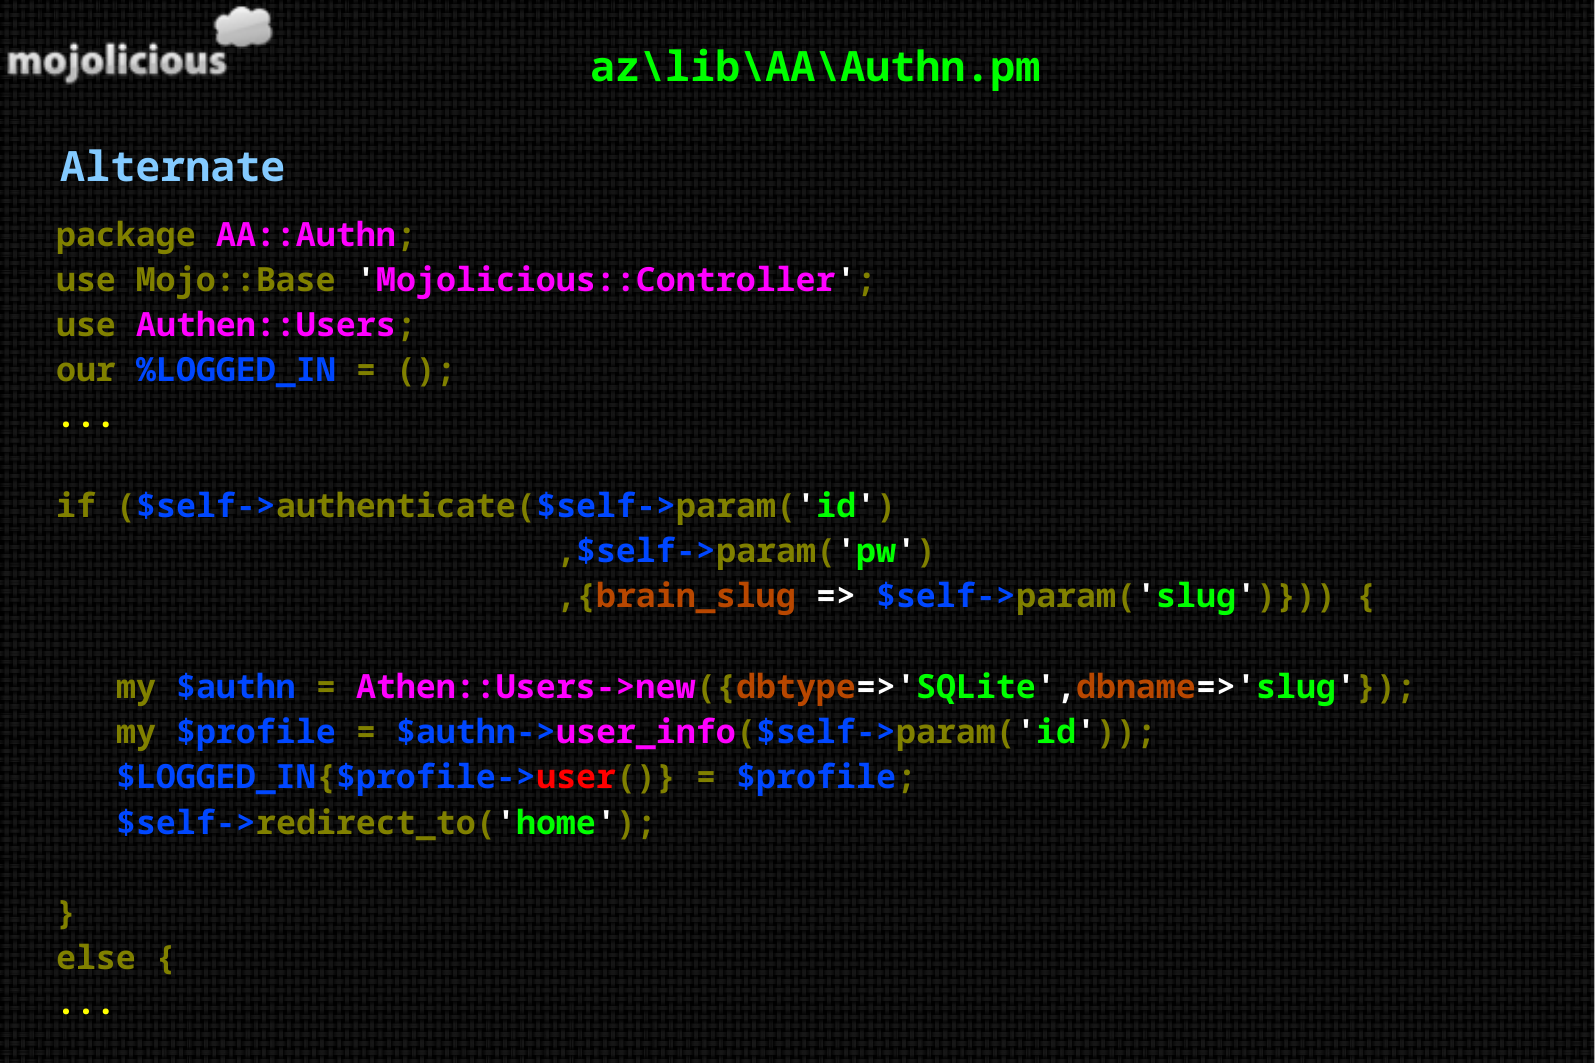

az\lib\AA\Authn.pm
Alternate
package AA::Authn;
use Mojo::Base 'Mojolicious::Controller';
use Authen::Users;
our %LOGGED_IN = ();
...
if ($self->authenticate($self->param('id')
 ,$self->param('pw')
 ,{brain_slug => $self->param('slug')})) {
 my $authn = Athen::Users->new({dbtype=>'SQLite',dbname=>'slug'});
 my $profile = $authn->user_info($self->param('id'));
 $LOGGED_IN{$profile->user()} = $profile;
 $self->redirect_to('home');
}
else {
...